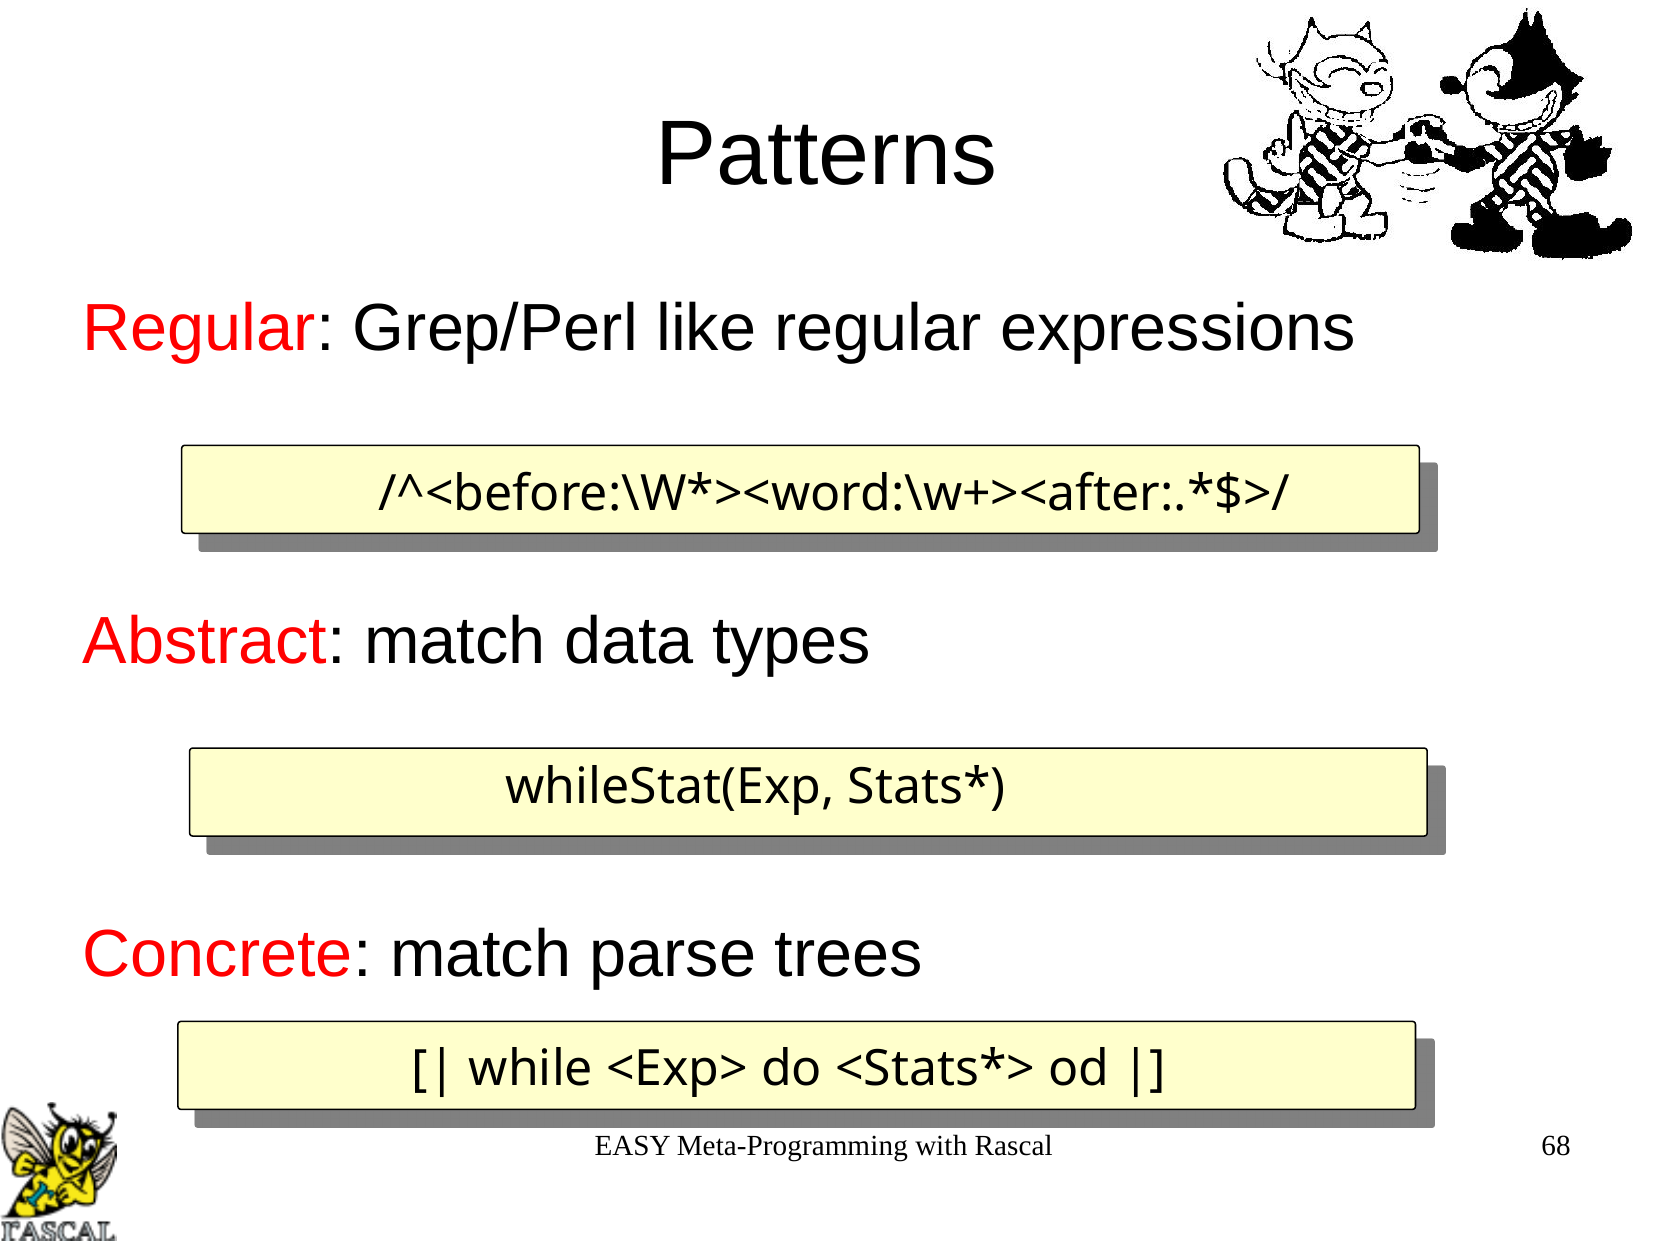

# Patterns
Regular: Grep/Perl like regular expressions
Abstract: match data types
Concrete: match parse trees
/^<before:\W*><word:\w+><after:.*$>/
whileStat(Exp, Stats*)
[| while <Exp> do <Stats*> od |]
68